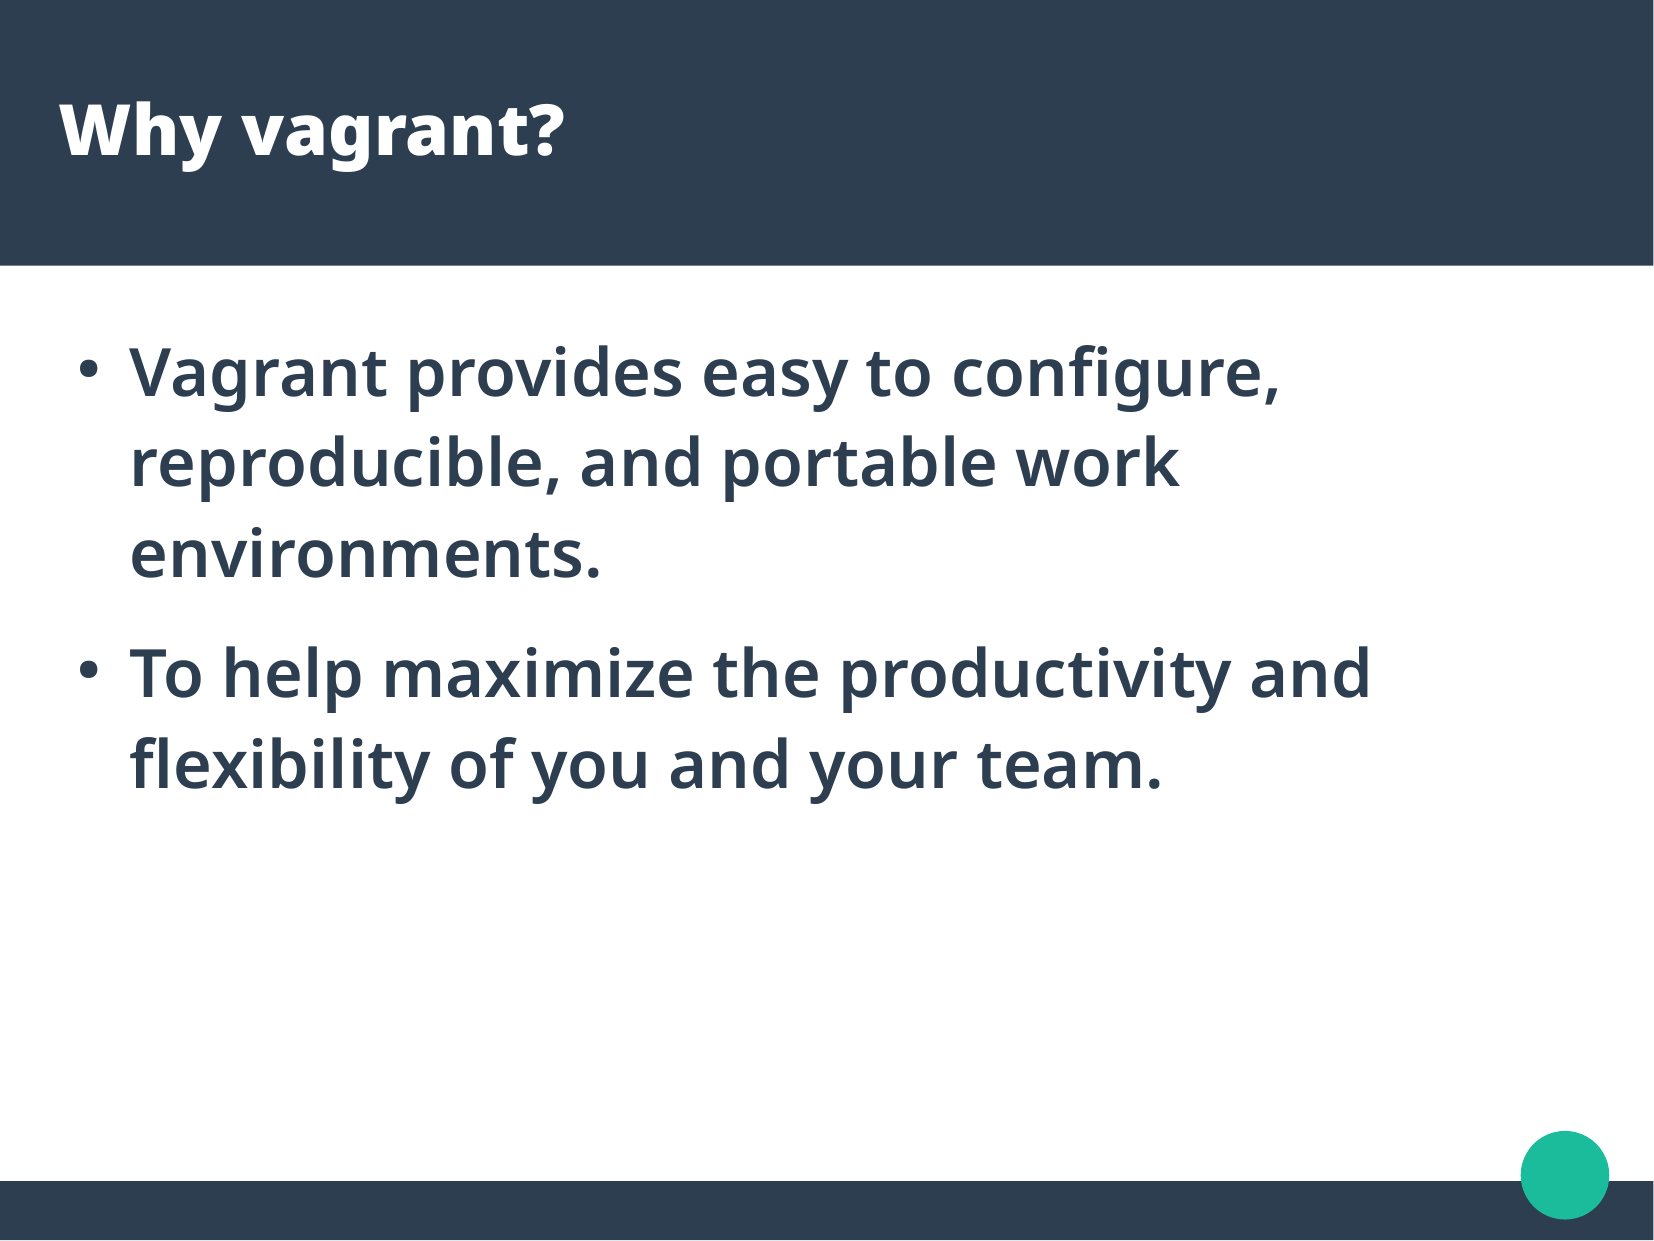

# Why vagrant?
Vagrant provides easy to configure, reproducible, and portable work environments.
To help maximize the productivity and flexibility of you and your team.